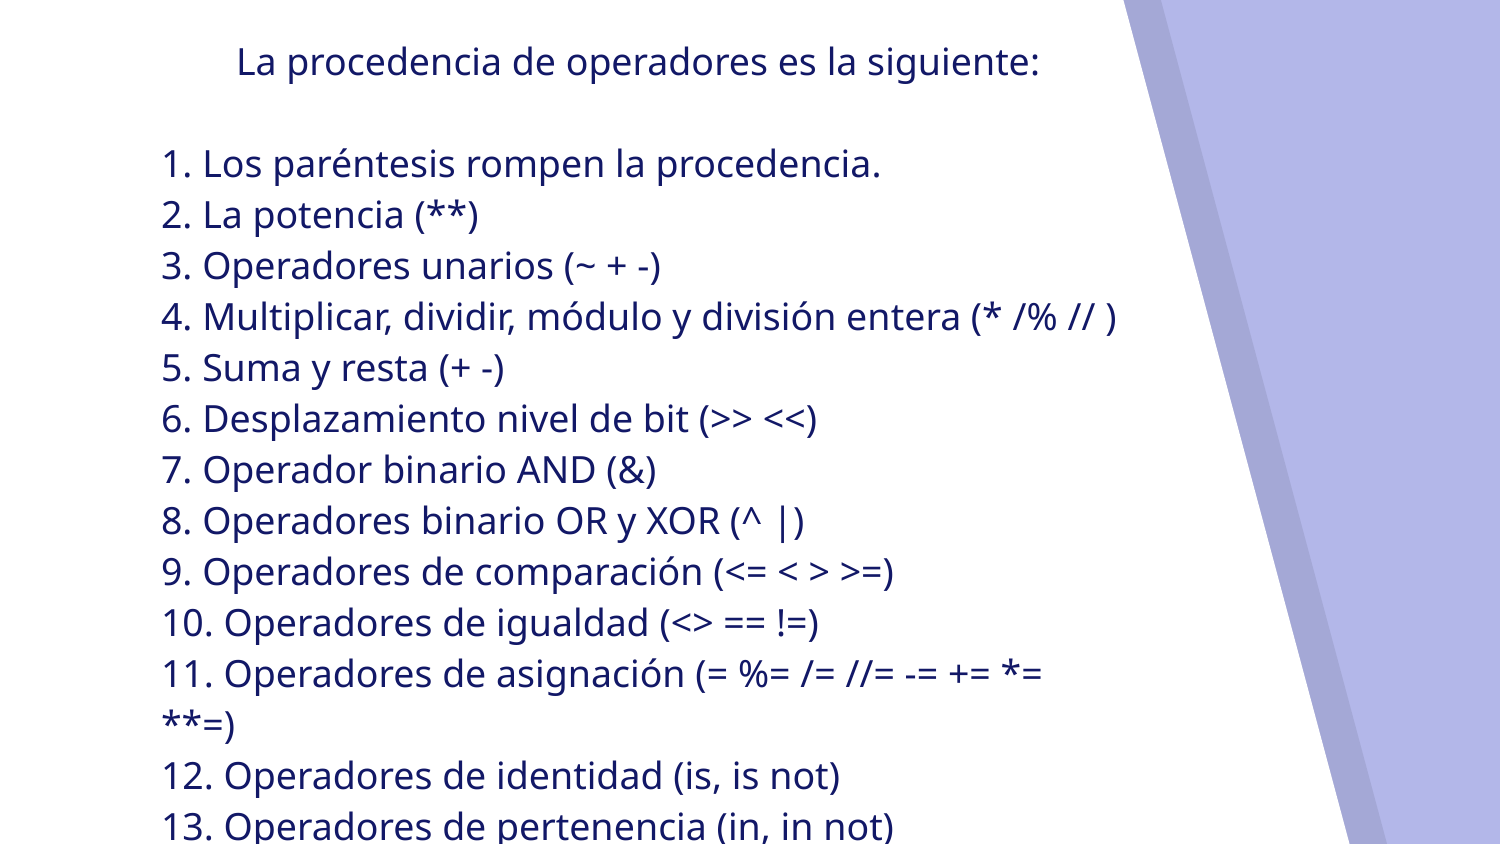

# La procedencia de operadores es la siguiente:
1. Los paréntesis rompen la procedencia.
2. La potencia (**)
3. Operadores unarios (~ + -)
4. Multiplicar, dividir, módulo y división entera (* /% // )
5. Suma y resta (+ -)
6. Desplazamiento nivel de bit (>> <<)
7. Operador binario AND (&)
8. Operadores binario OR y XOR (^ |)
9. Operadores de comparación (<= < > >=)
10. Operadores de igualdad (<> == !=)
11. Operadores de asignación (= %= /= //= -= += *= **=)
12. Operadores de identidad (is, is not)
13. Operadores de pertenencia (in, in not)
14. Operadores lógicos (not, or, and)